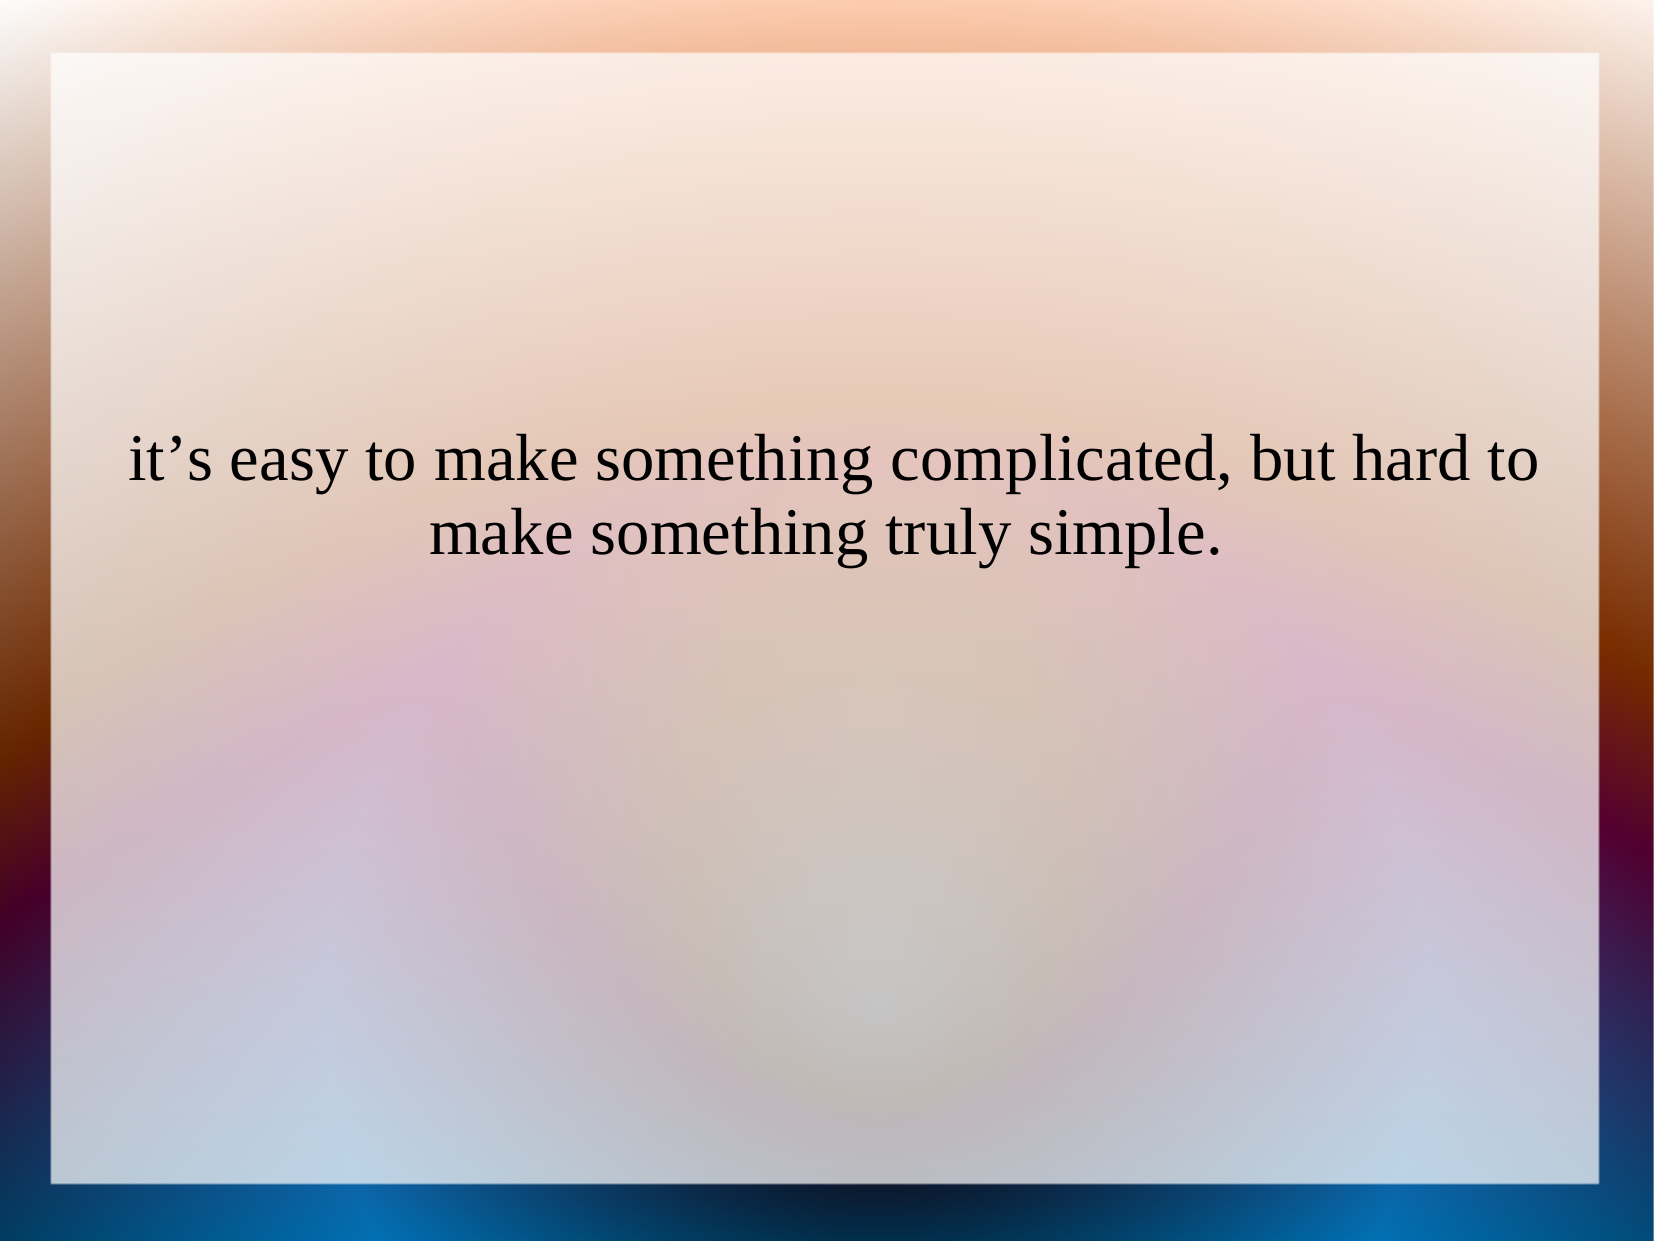

# it’s easy to make something complicated, but hard to make something truly simple.